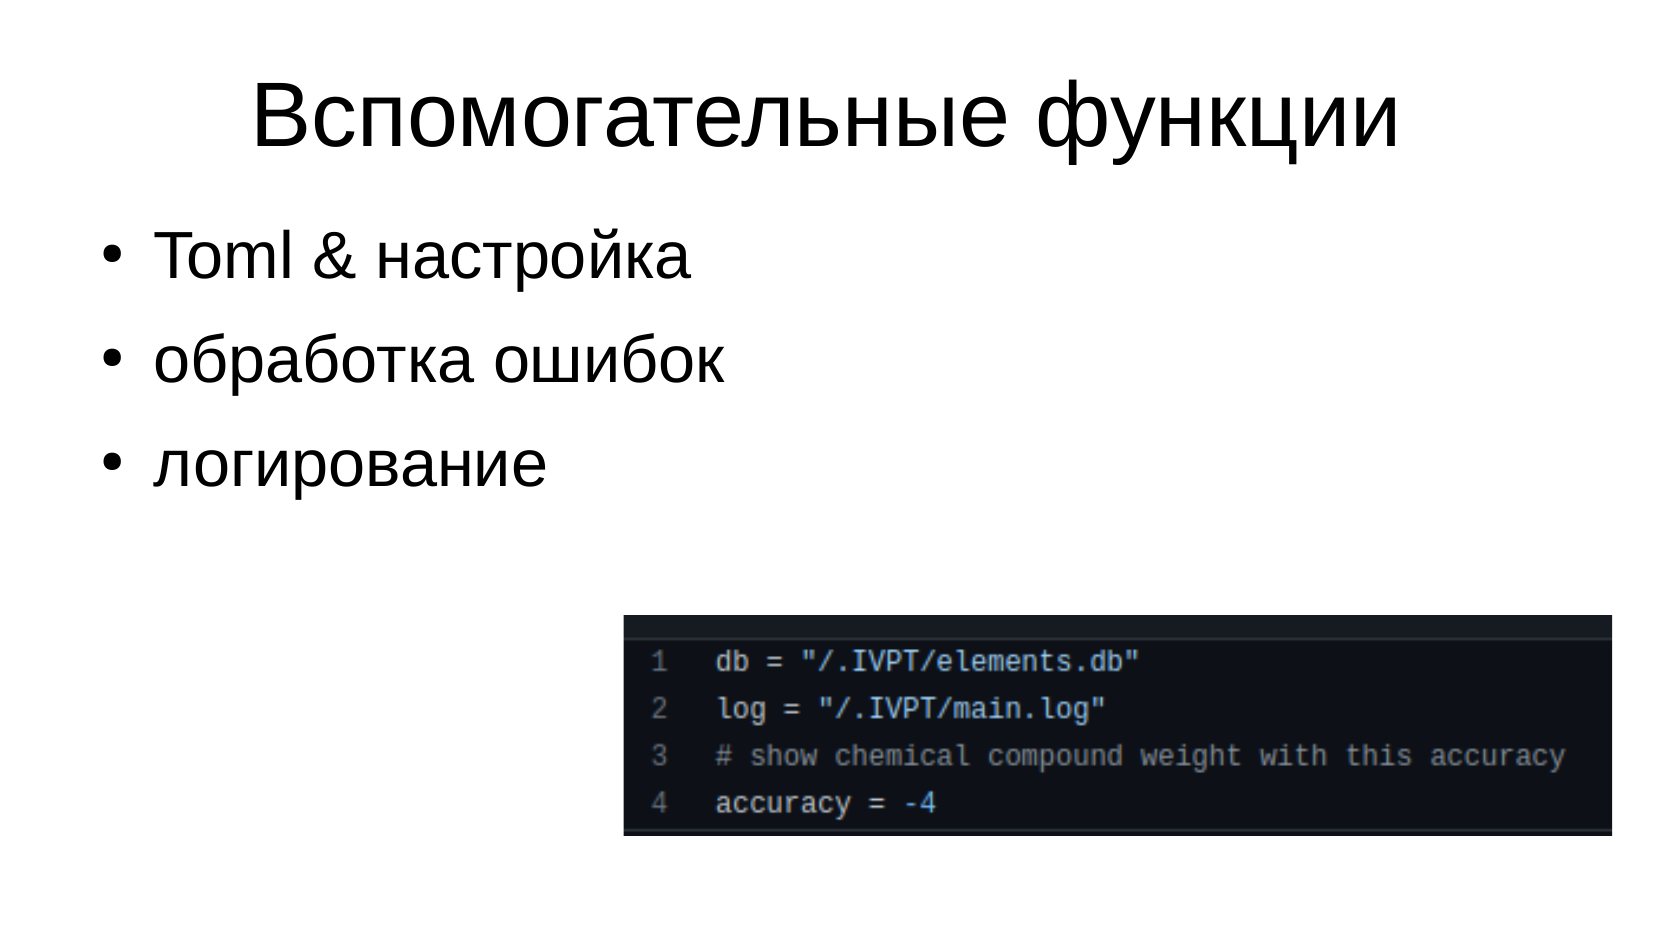

# Вспомогательные функции
Toml & настройка
обработка ошибок
логирование